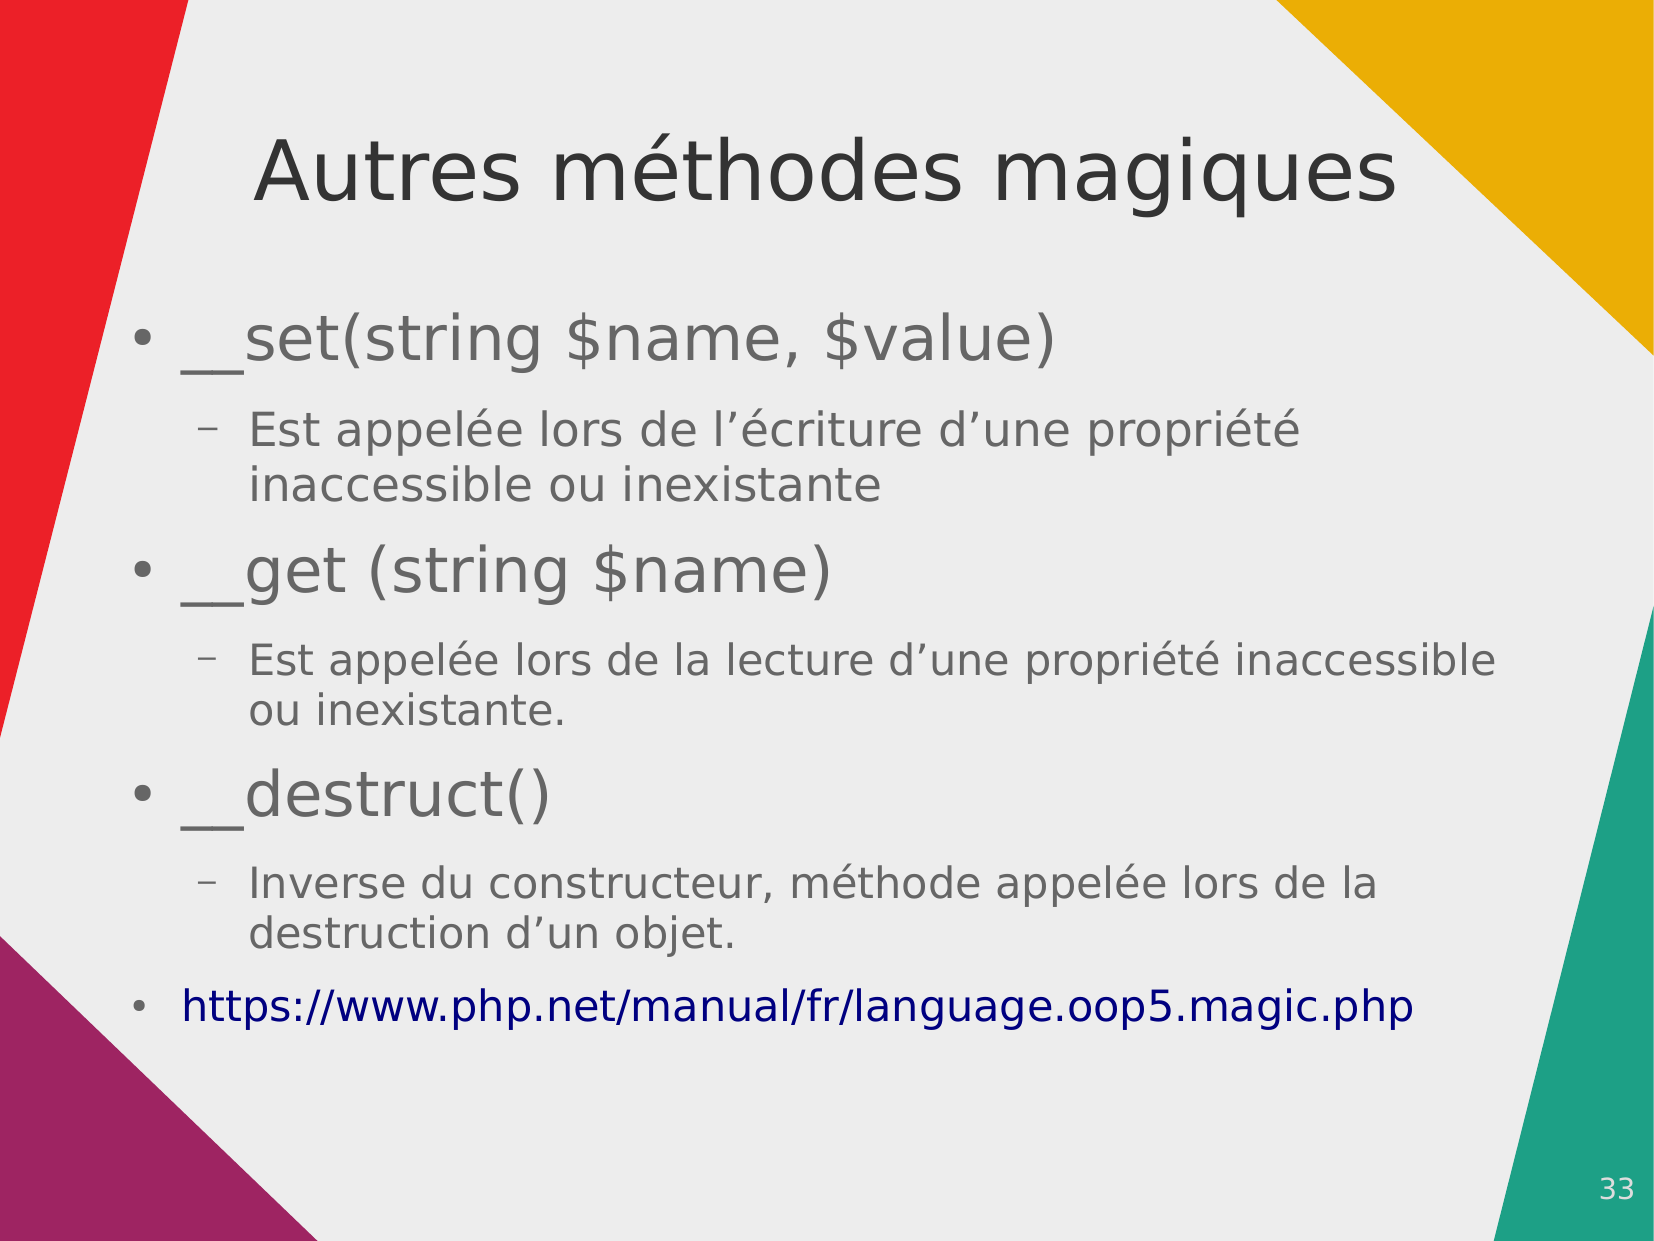

# Autres méthodes magiques
__set(string $name, $value)
Est appelée lors de l’écriture d’une propriété inaccessible ou inexistante
__get (string $name)
Est appelée lors de la lecture d’une propriété inaccessible ou inexistante.
__destruct()
Inverse du constructeur, méthode appelée lors de la destruction d’un objet.
https://www.php.net/manual/fr/language.oop5.magic.php
33